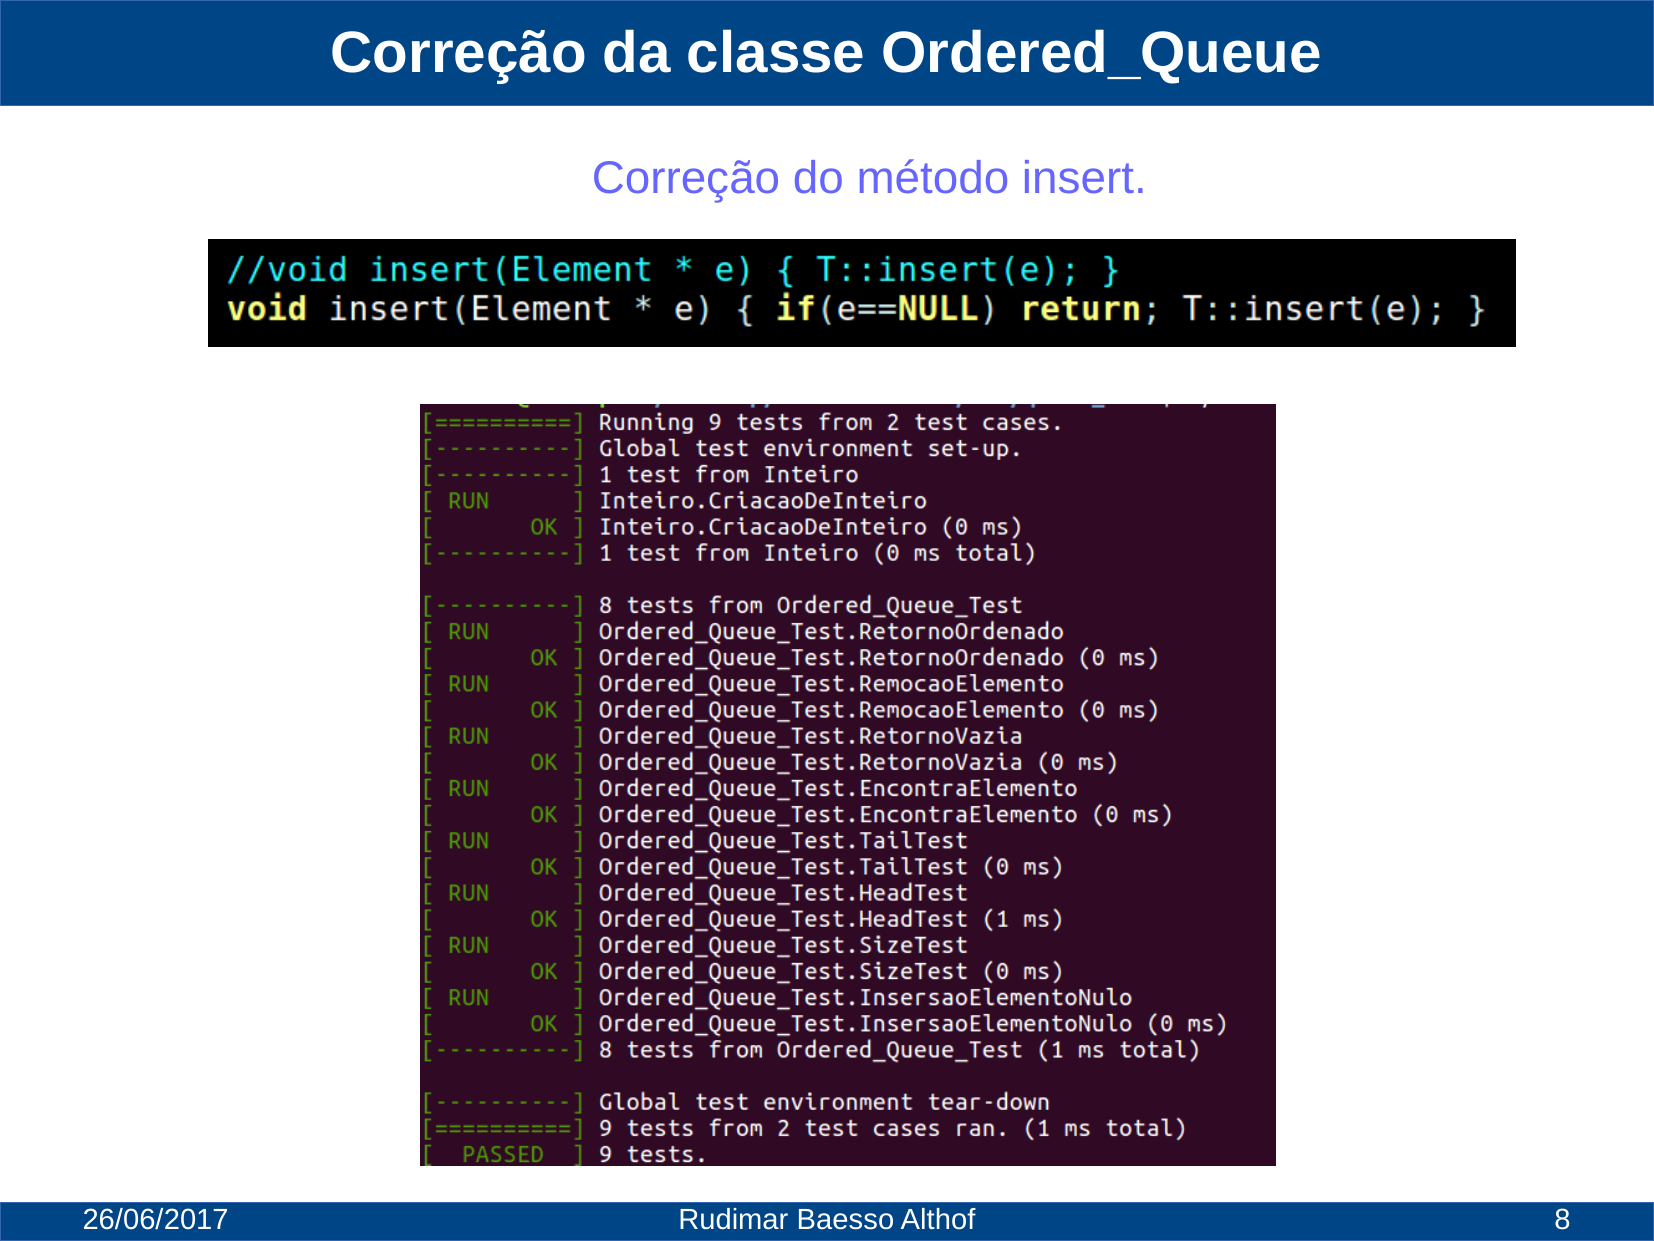

# Correção da classe Ordered_Queue
Correção do método insert.
26/06/2017
Rudimar Baesso Althof
8